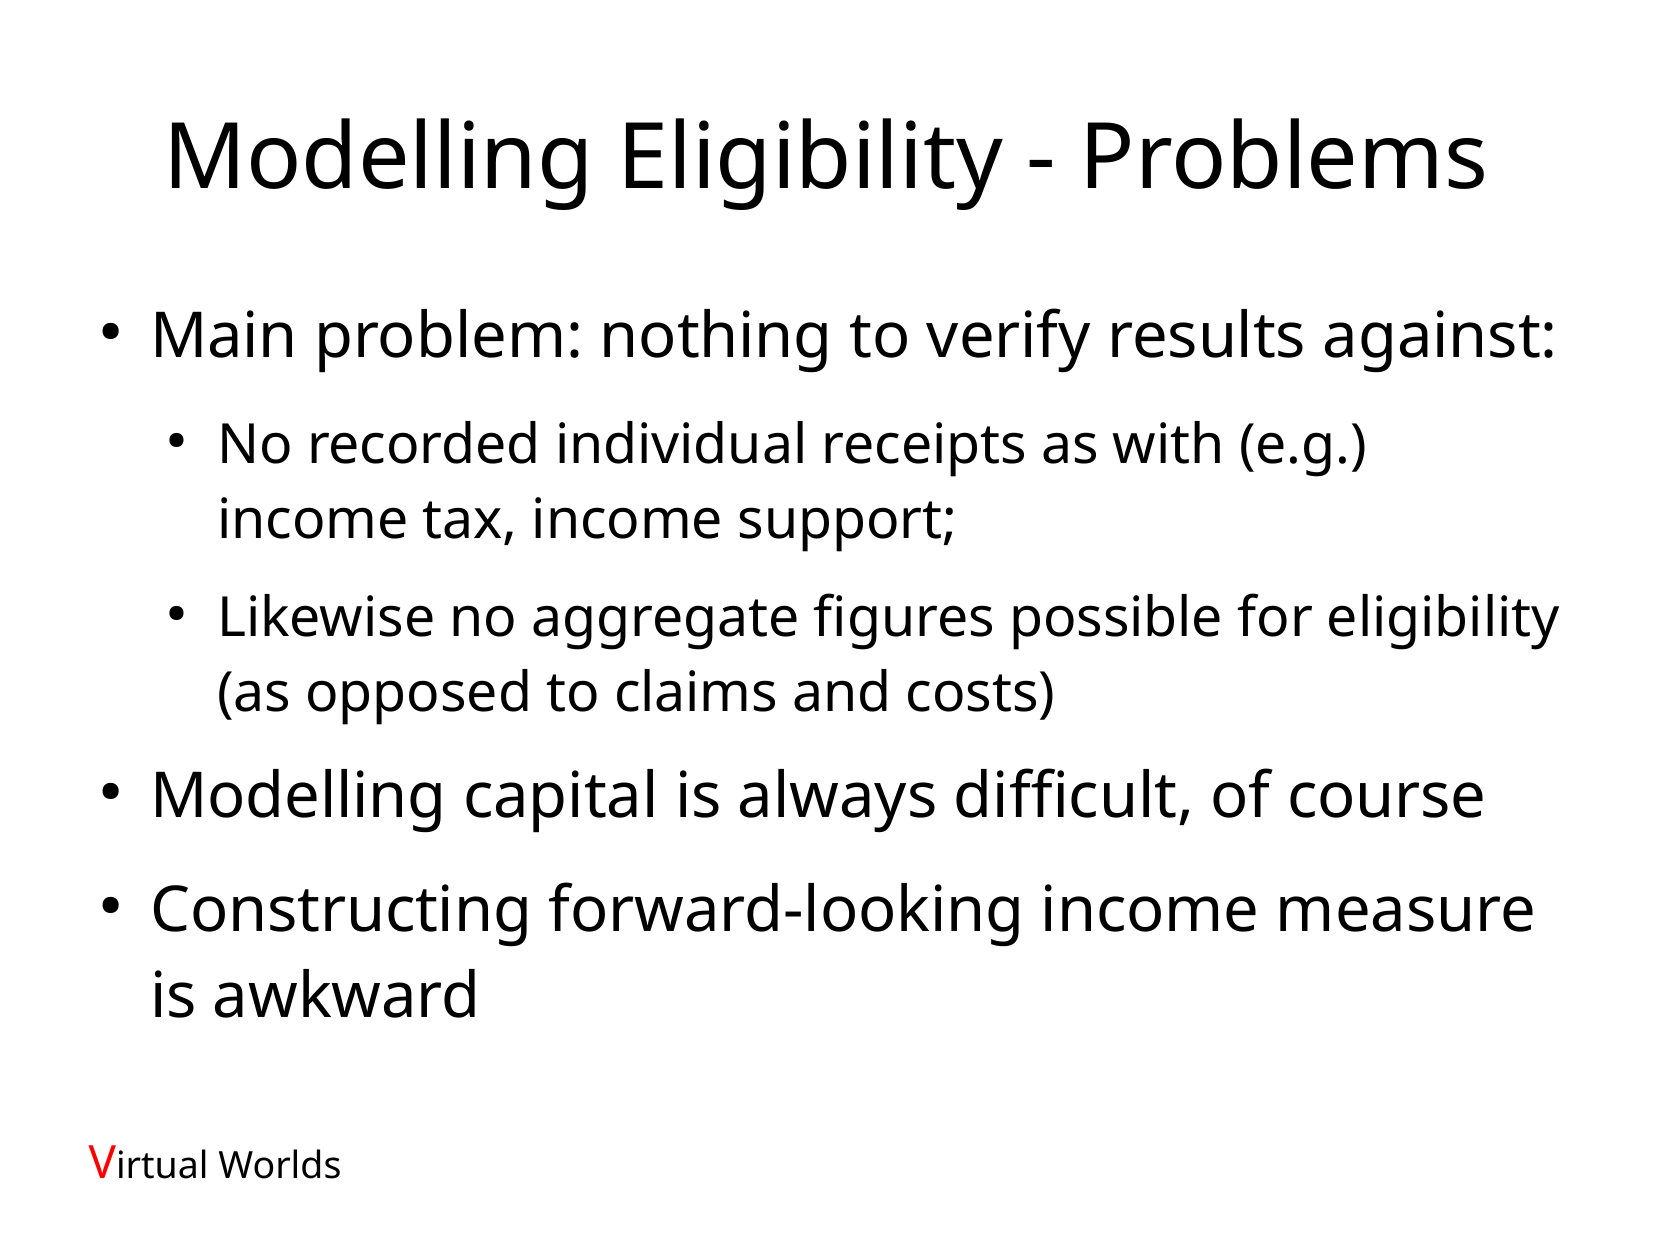

# Modelling Eligibility - Problems
Main problem: nothing to verify results against:
No recorded individual receipts as with (e.g.) income tax, income support;
Likewise no aggregate figures possible for eligibility (as opposed to claims and costs)
Modelling capital is always difficult, of course
Constructing forward-looking income measure is awkward